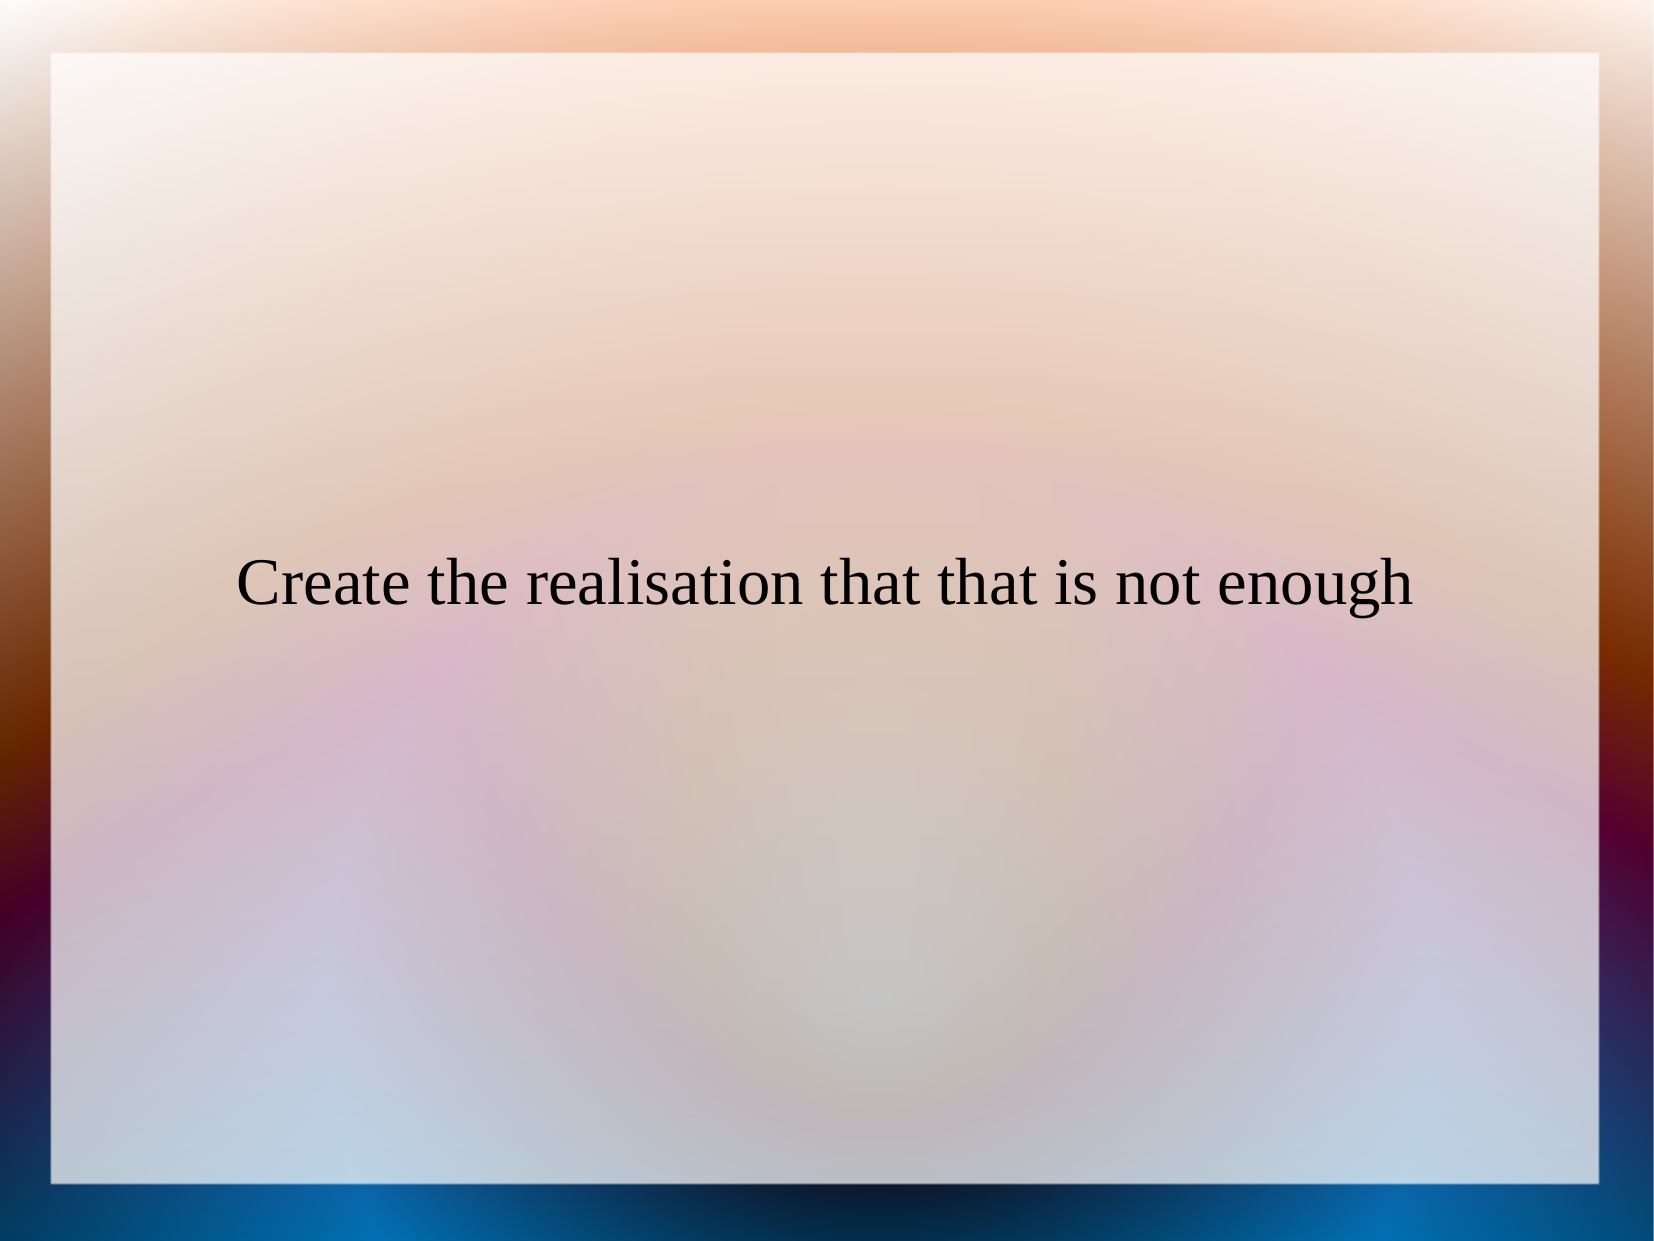

# Create the realisation that that is not enough